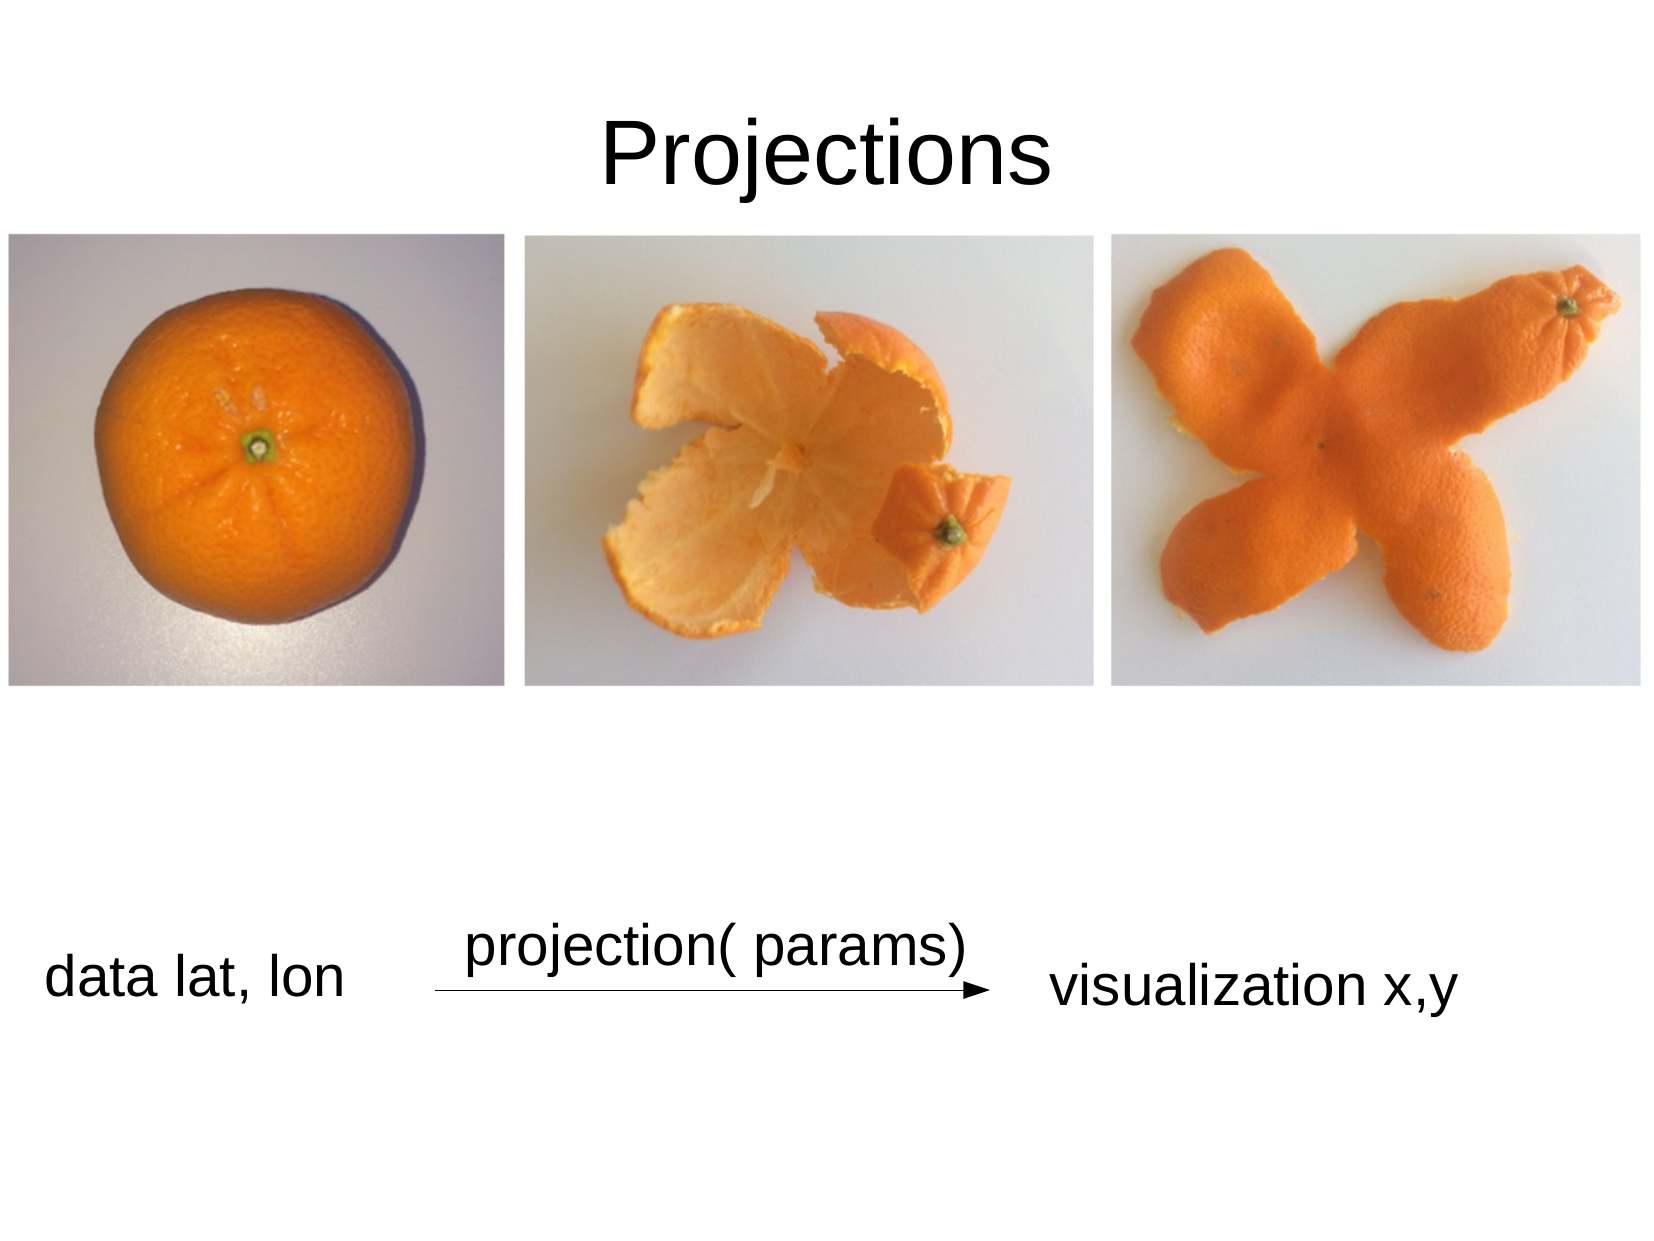

# Projections
projection( params)
data lat, lon
visualization x,y